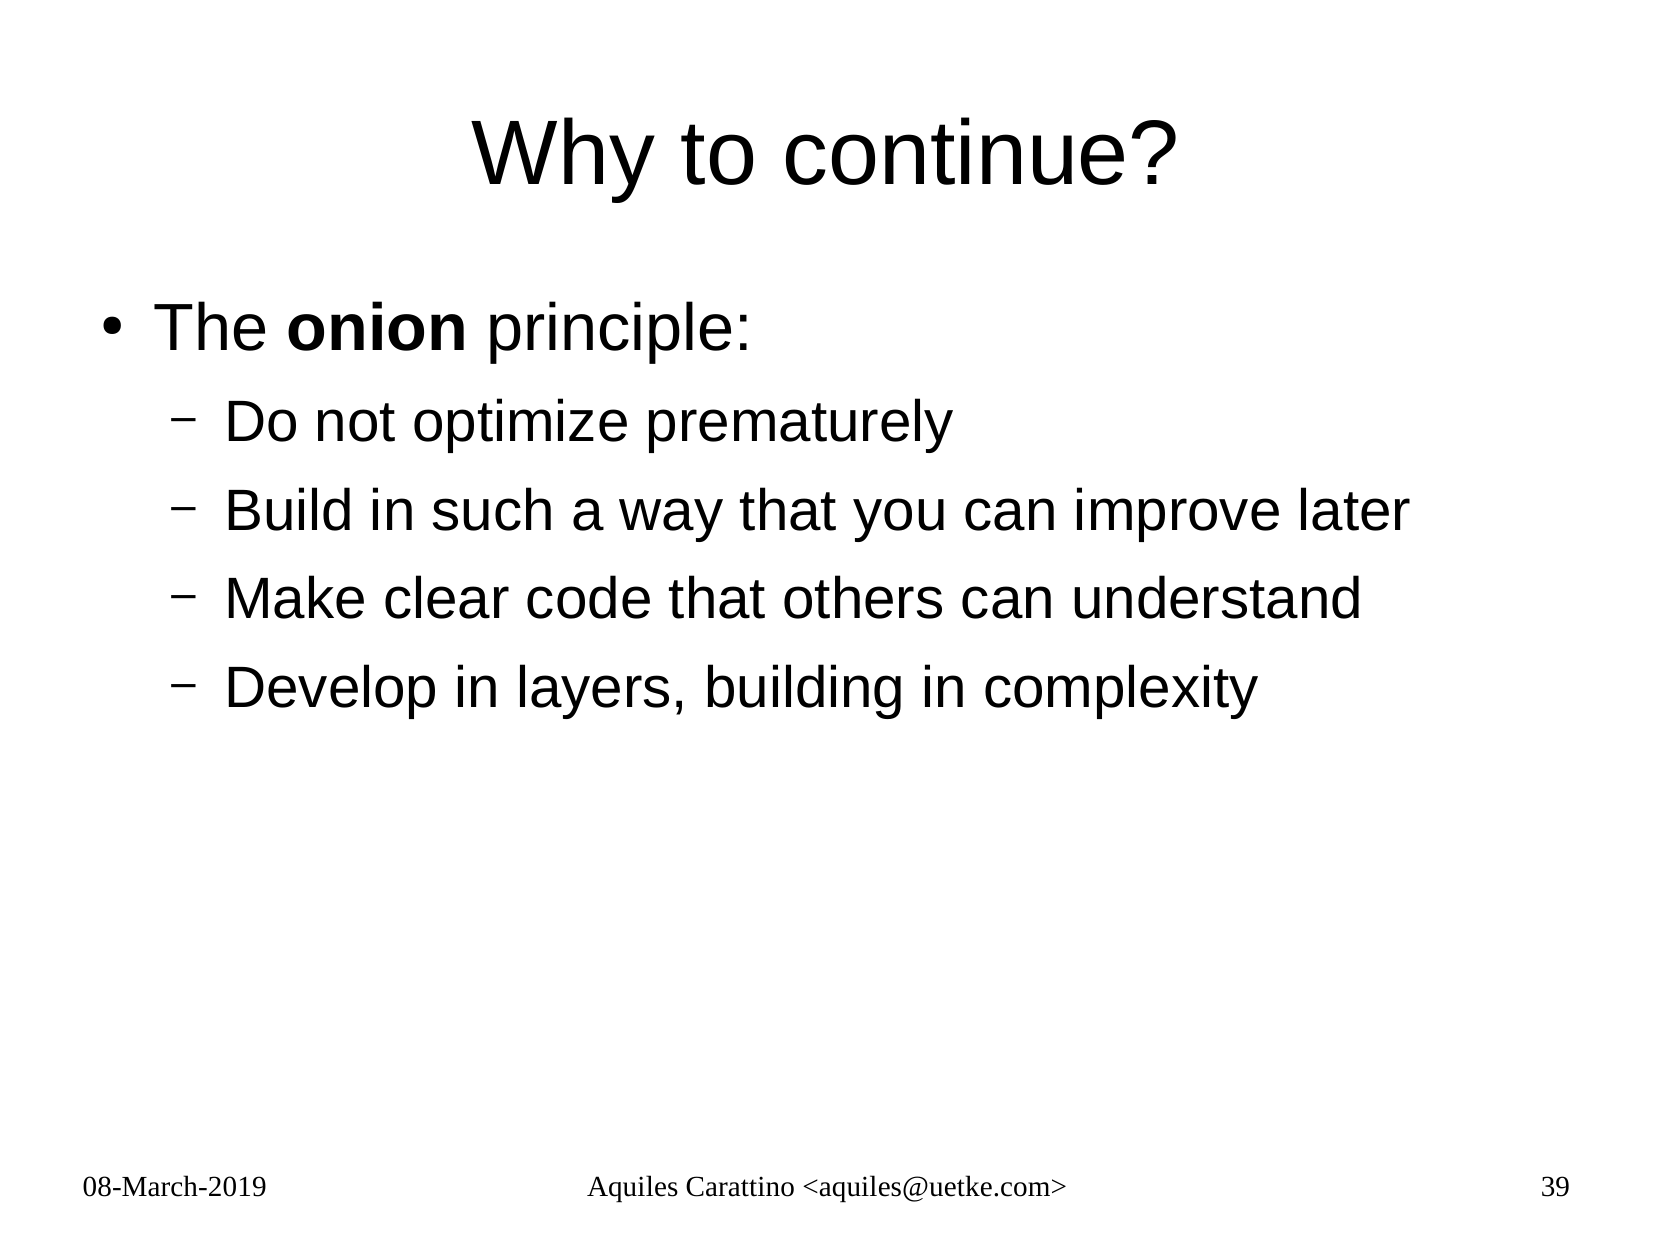

# Why to continue?
The onion principle:
Do not optimize prematurely
Build in such a way that you can improve later
Make clear code that others can understand
Develop in layers, building in complexity
08-March-2019
Aquiles Carattino <aquiles@uetke.com>
39